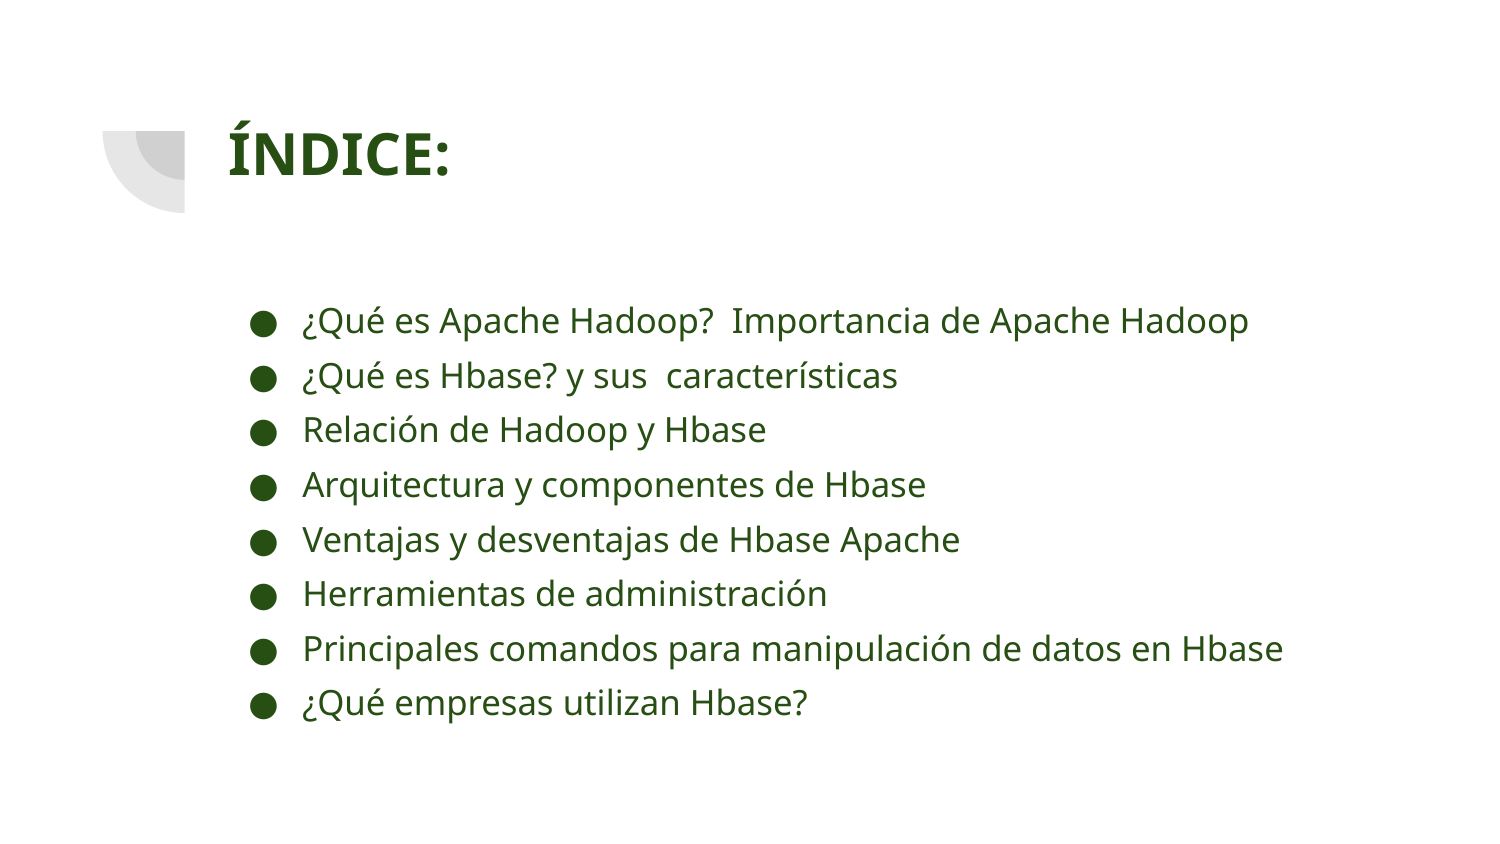

# ÍNDICE:
¿Qué es Apache Hadoop? Importancia de Apache Hadoop
¿Qué es Hbase? y sus características
Relación de Hadoop y Hbase
Arquitectura y componentes de Hbase
Ventajas y desventajas de Hbase Apache
Herramientas de administración
Principales comandos para manipulación de datos en Hbase
¿Qué empresas utilizan Hbase?